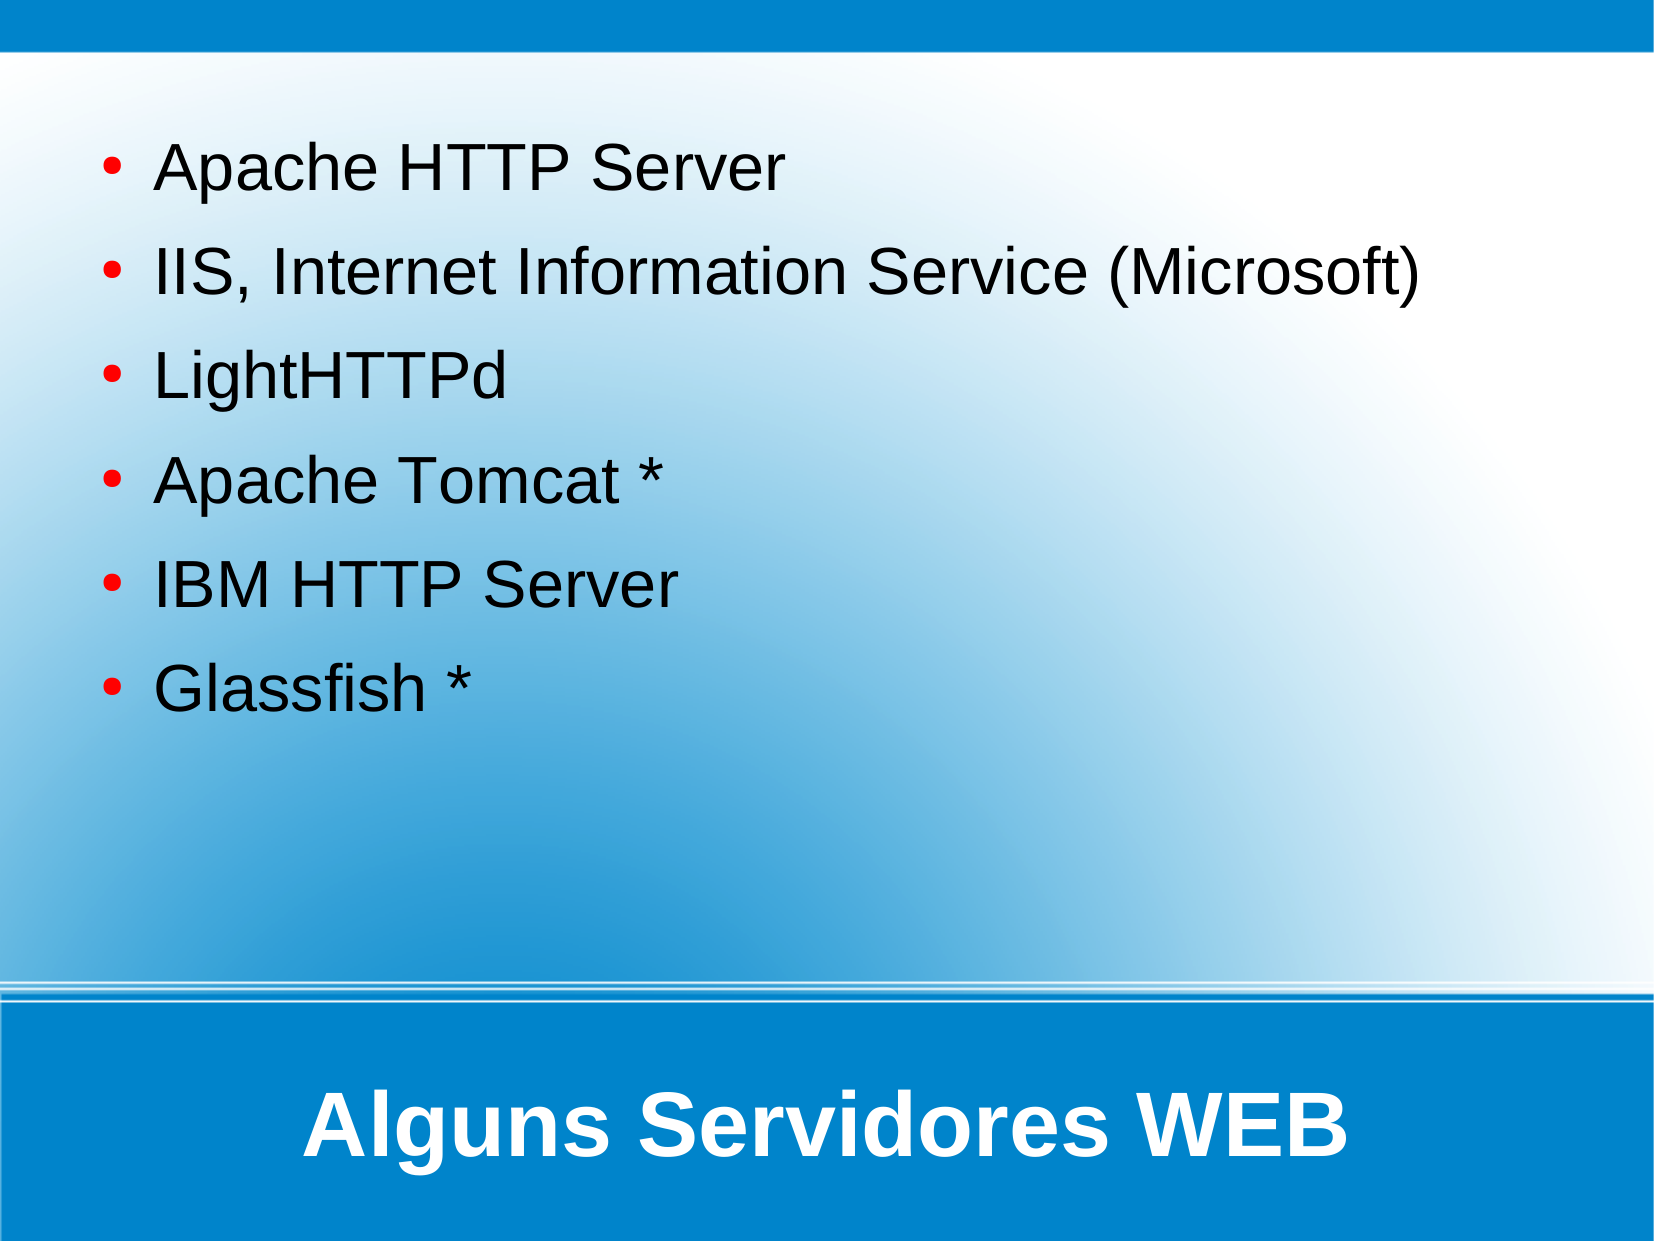

Apache HTTP Server
IIS, Internet Information Service (Microsoft)
LightHTTPd
Apache Tomcat *
IBM HTTP Server
Glassfish *
# Alguns Servidores WEB